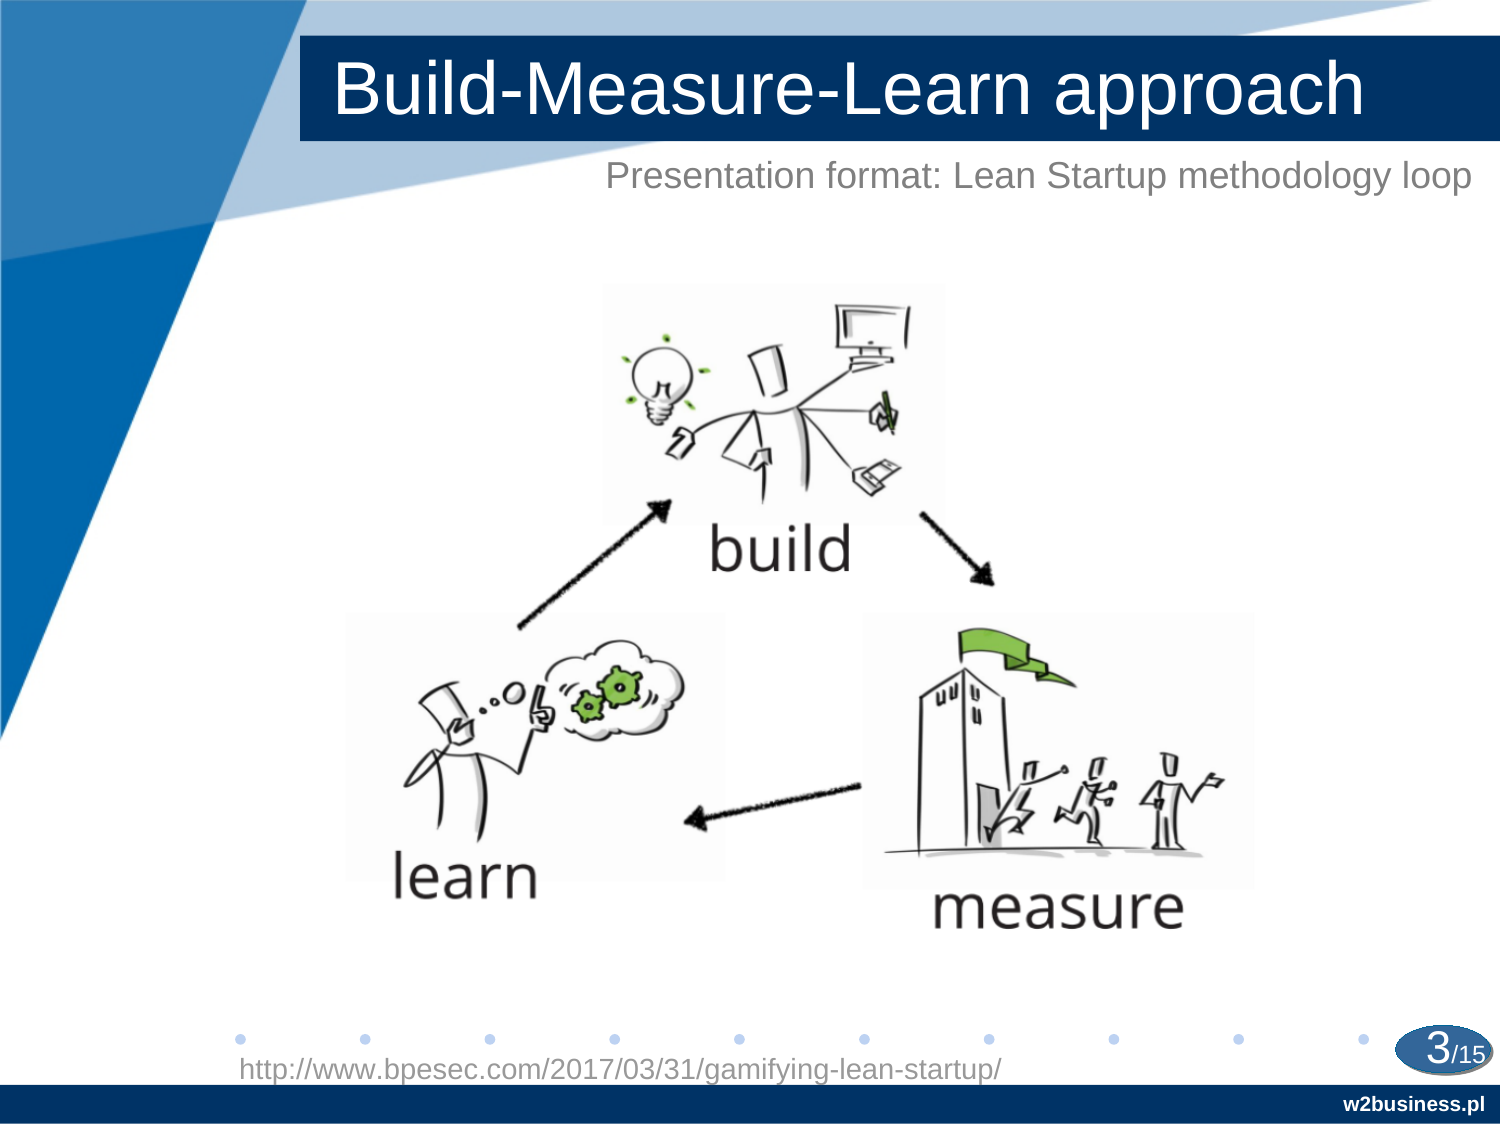

# Build-Measure-Learn approach
Presentation format: Lean Startup methodology loop
http://www.bpesec.com/2017/03/31/gamifying-lean-startup/